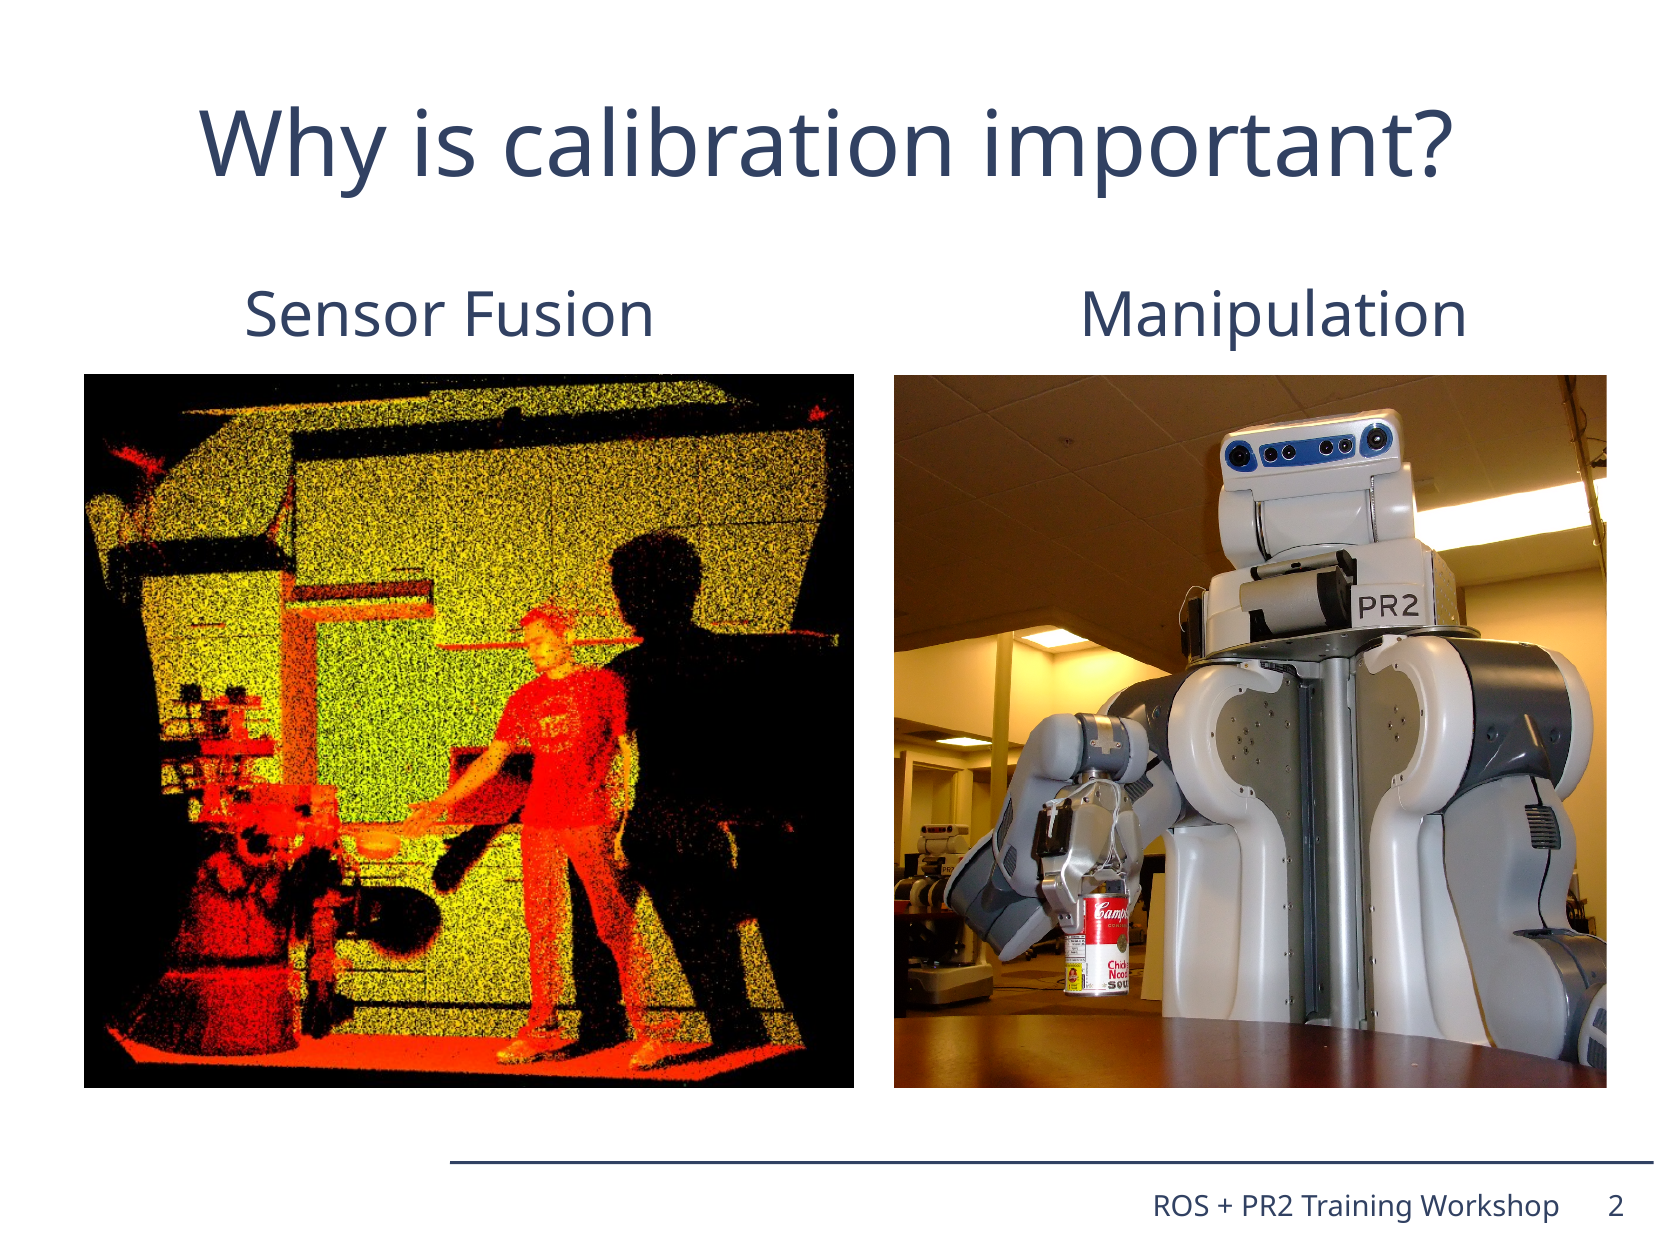

# Why is calibration important?
Sensor Fusion
Manipulation